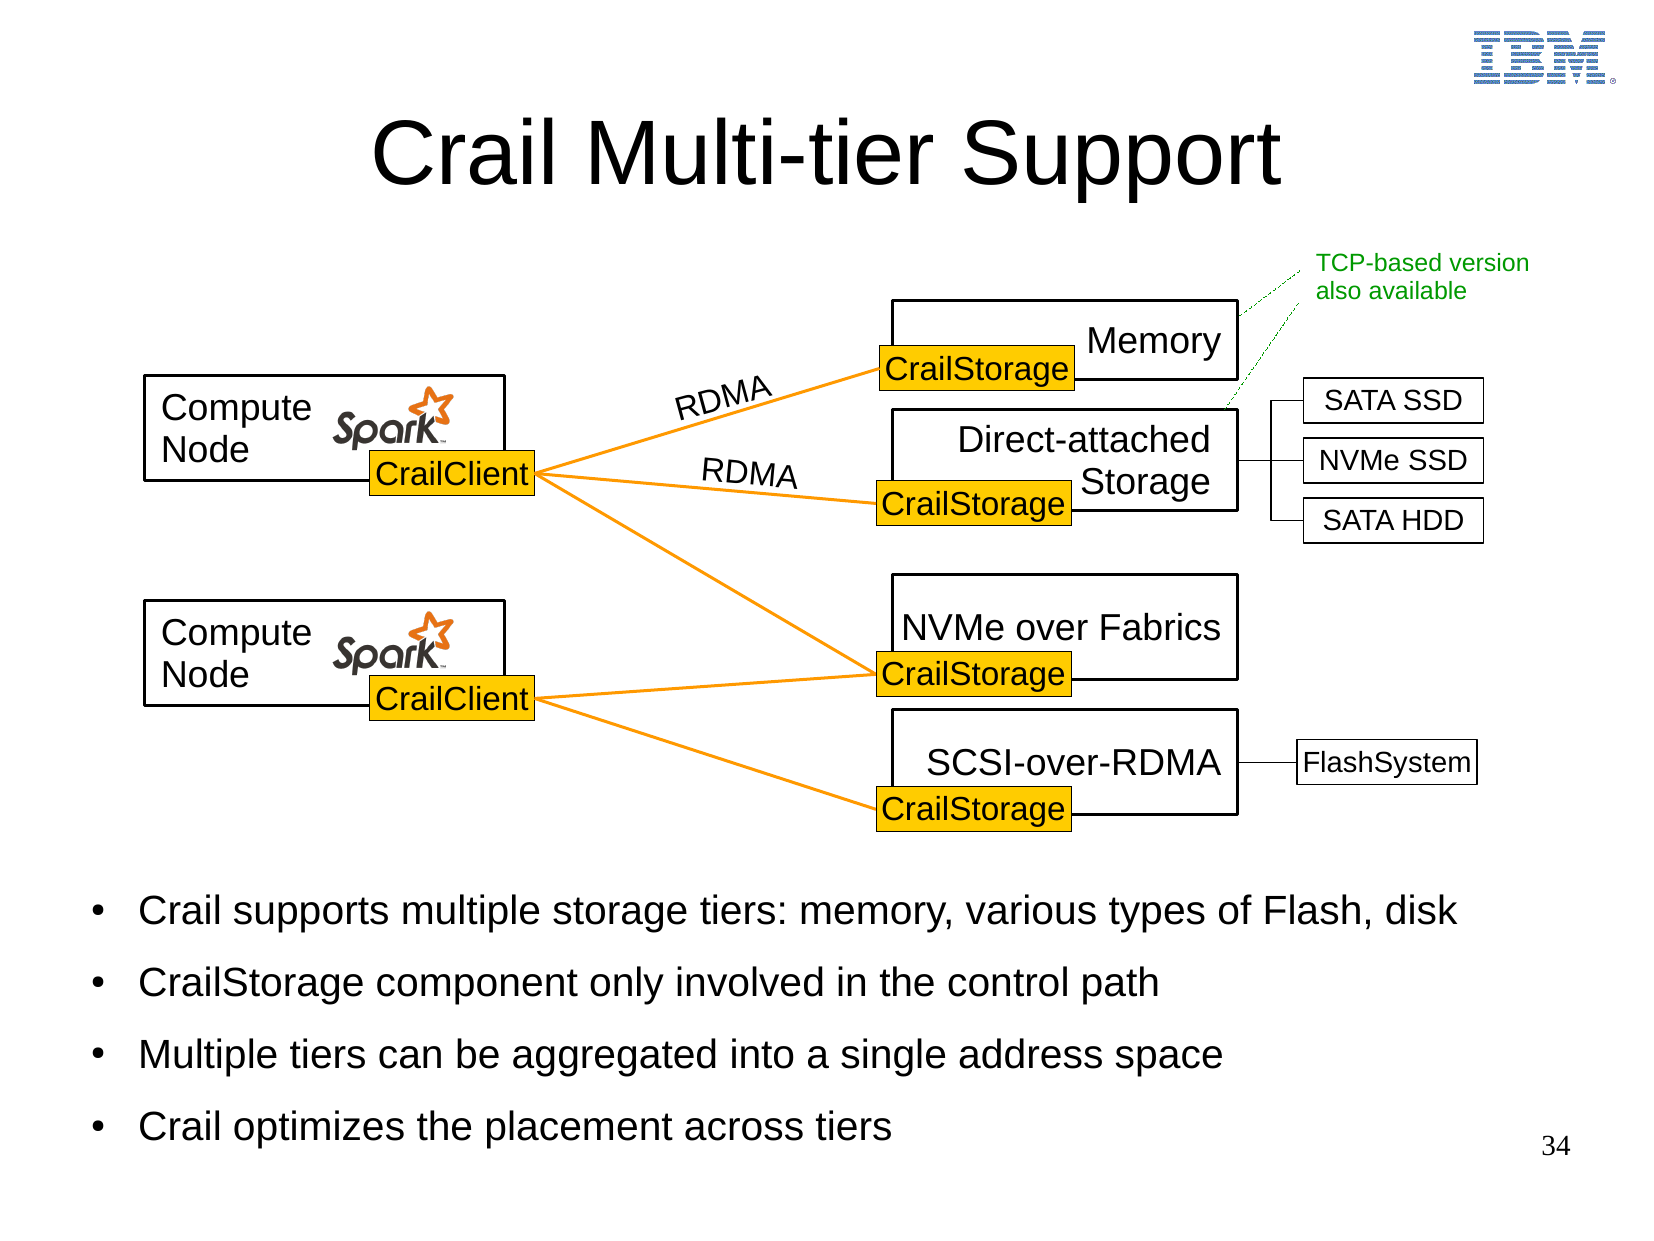

# Crail Multi-tier Support
TCP-based version
also available
Memory
CrailStorage
RDMA
Compute
Node
SATA SSD
Direct-attached
Storage
NVMe SSD
RDMA
CrailClient
CrailStorage
SATA HDD
NVMe over Fabrics
Compute
Node
CrailStorage
CrailClient
SCSI-over-RDMA
FlashSystem
CrailStorage
Crail supports multiple storage tiers: memory, various types of Flash, disk
CrailStorage component only involved in the control path
Multiple tiers can be aggregated into a single address space
Crail optimizes the placement across tiers
34